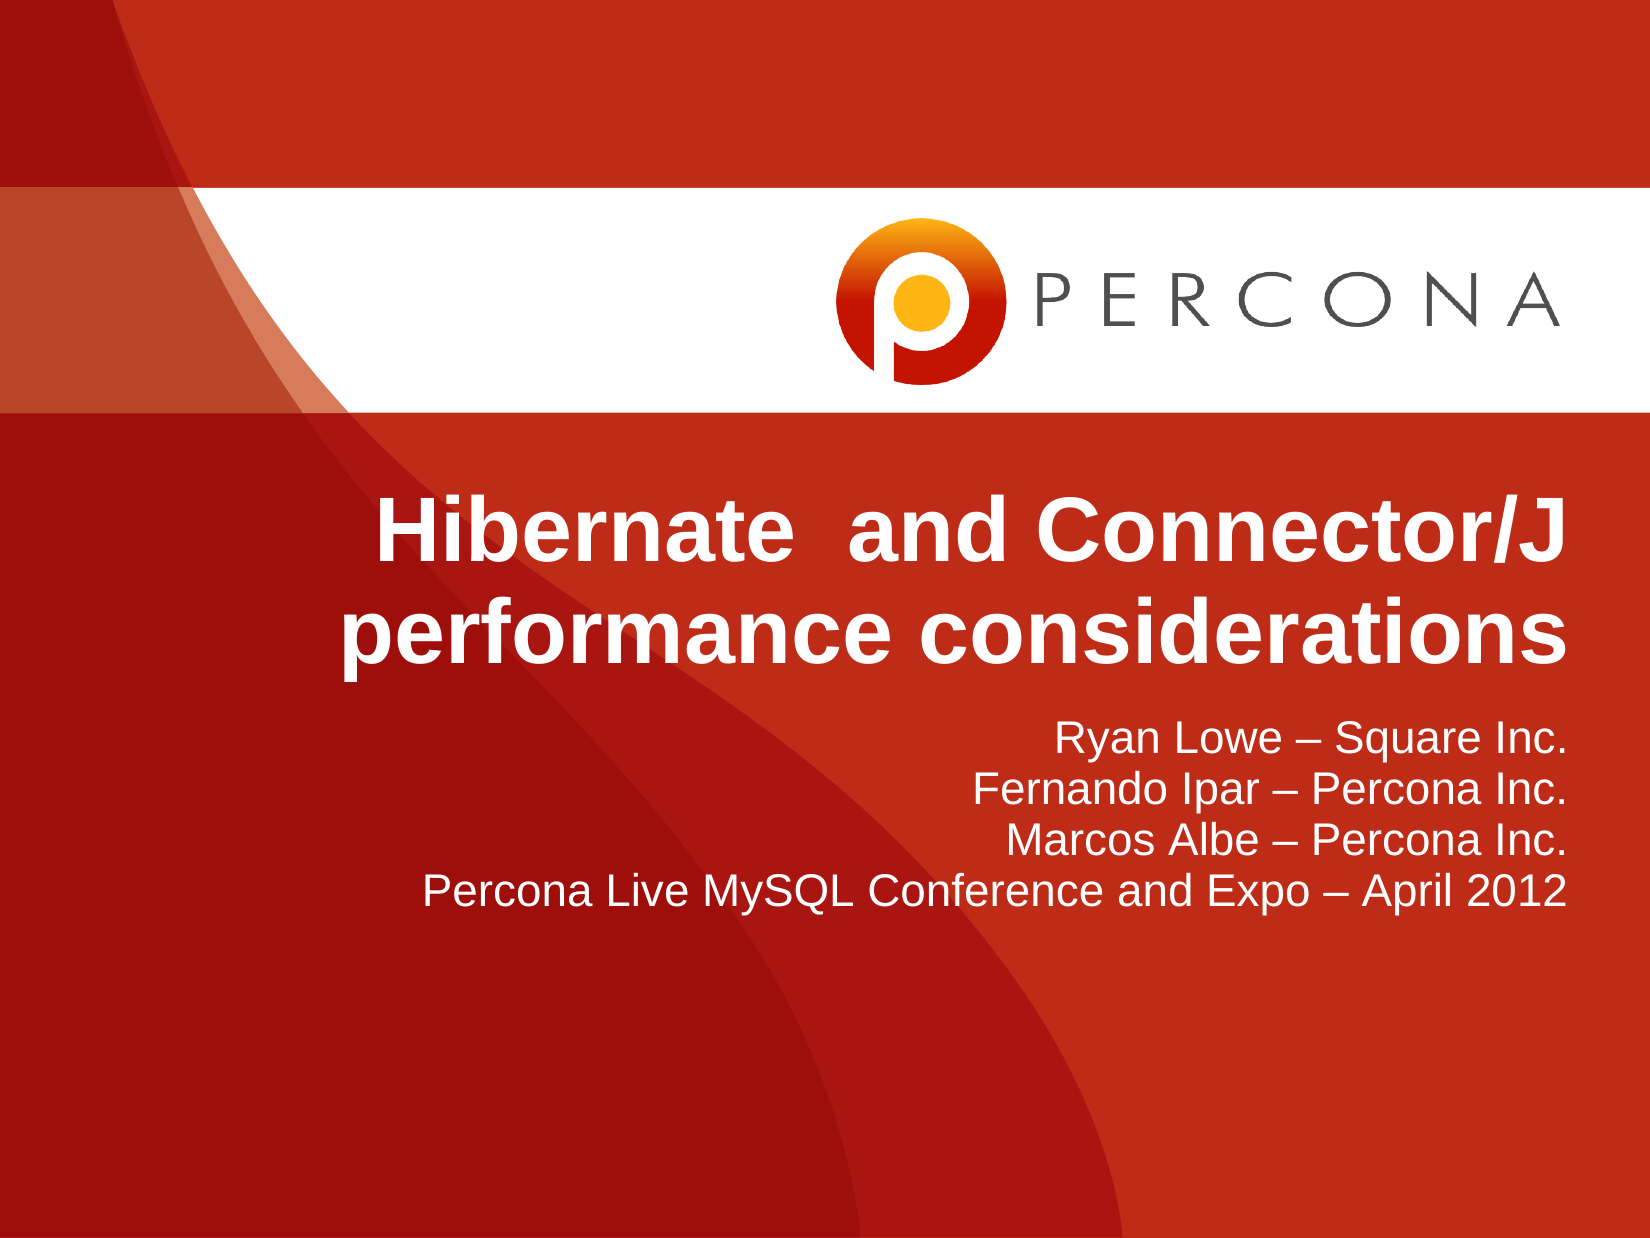

# Hibernate and Connector/J performance considerations
Ryan Lowe – Square Inc.
Fernando Ipar – Percona Inc.
Marcos Albe – Percona Inc.
Percona Live MySQL Conference and Expo – April 2012